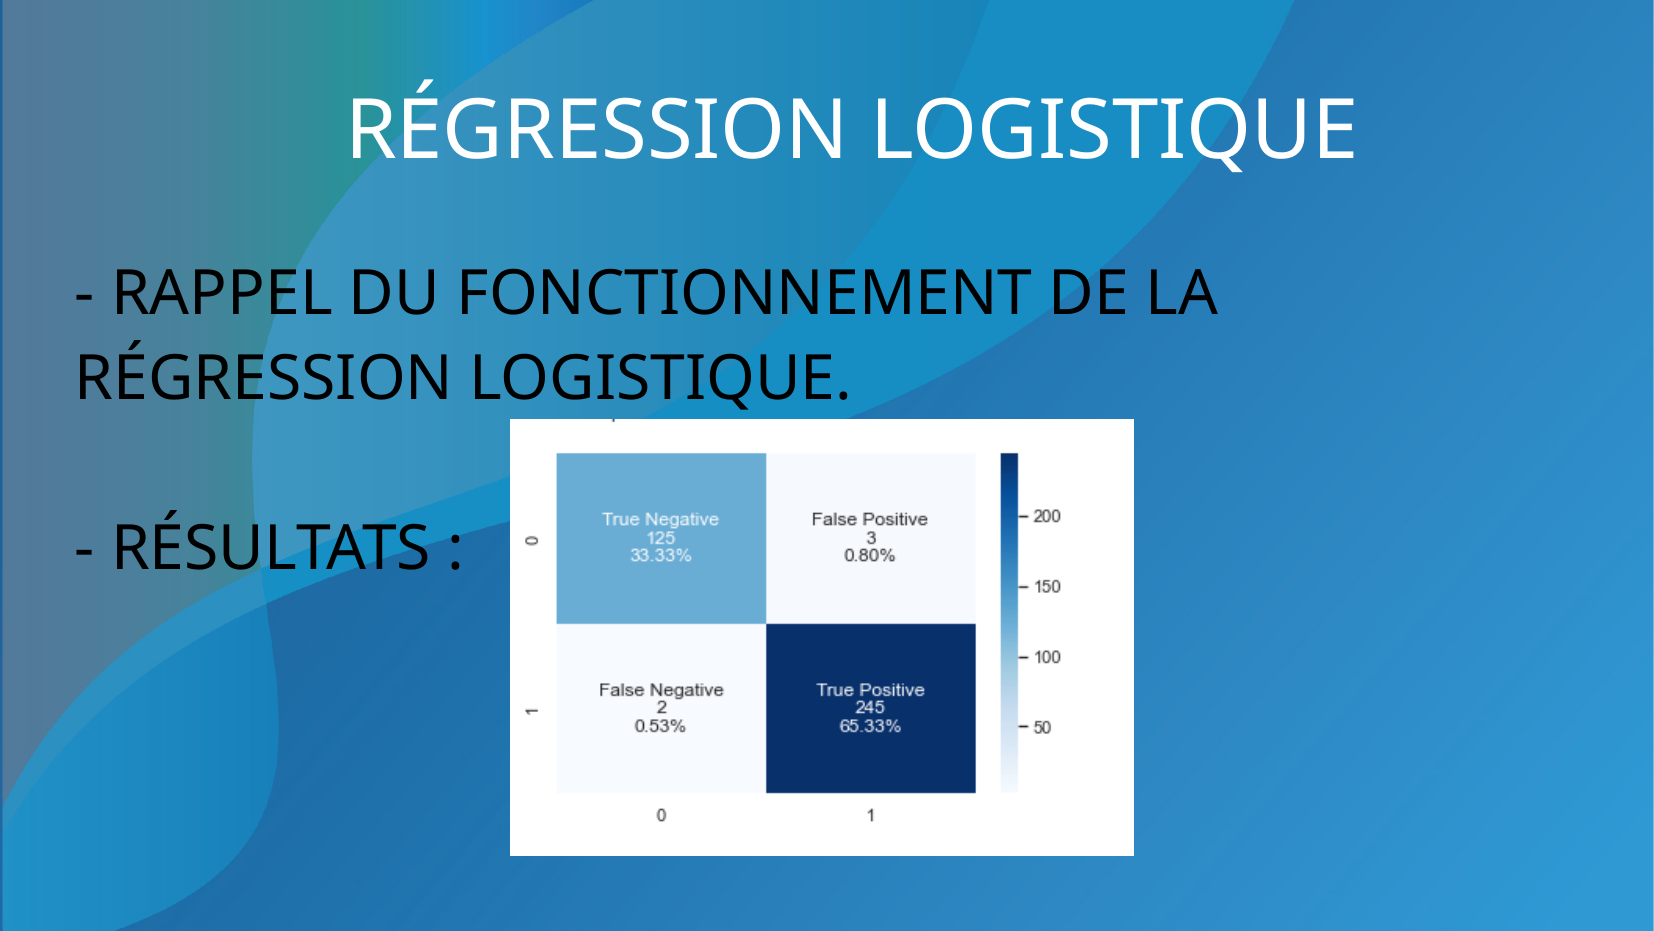

# RÉGRESSION LOGISTIQUE
- RAPPEL DU FONCTIONNEMENT DE LA 	 RÉGRESSION LOGISTIQUE.
- RÉSULTATS :